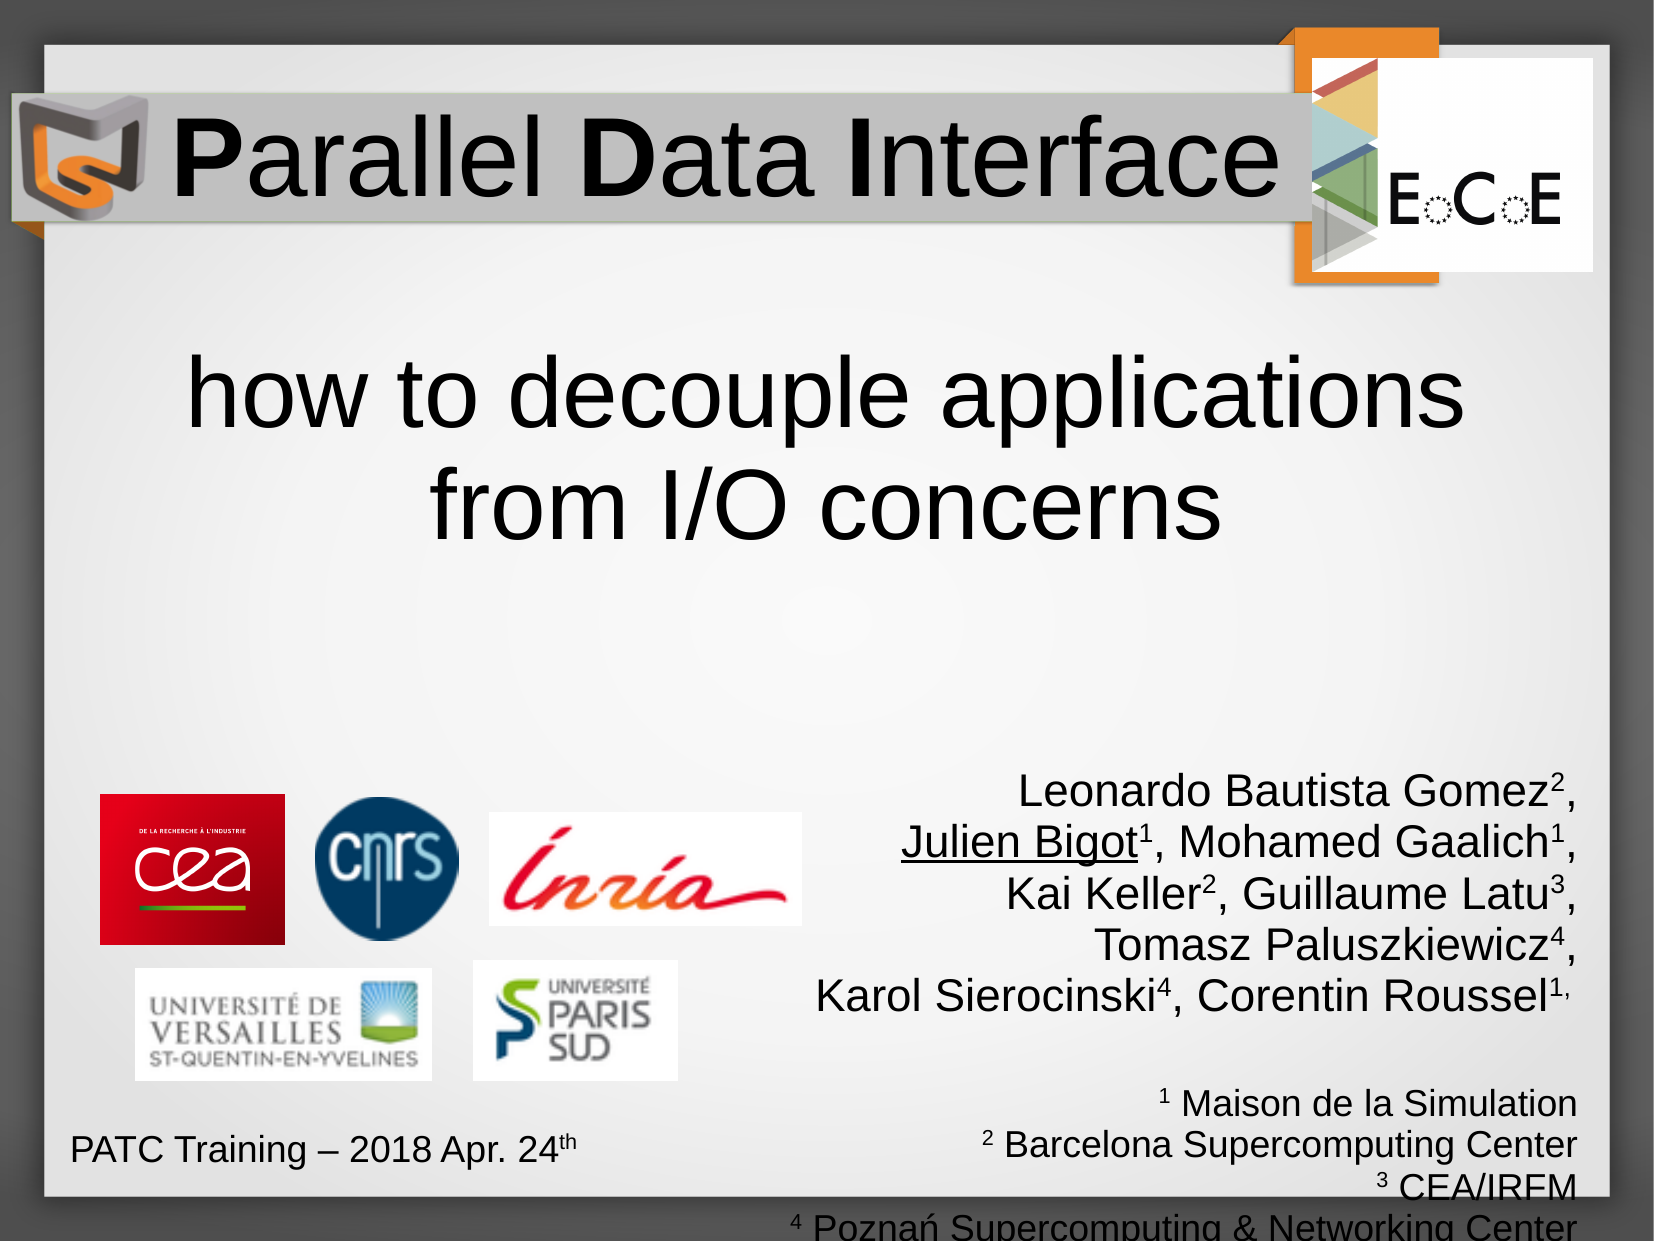

# Parallel Data Interface
how to decouple applications from I/O concerns
Leonardo Bautista Gomez2, Julien Bigot1, Mohamed Gaalich1,
Kai Keller2, Guillaume Latu3,
 Tomasz Paluszkiewicz4,
Karol Sierocinski4, Corentin Roussel1,
1 Maison de la Simulation
2 Barcelona Supercomputing Center
3 CEA/IRFM
4 Poznań Supercomputing & Networking Center
PATC Training – 2018 Apr. 24th